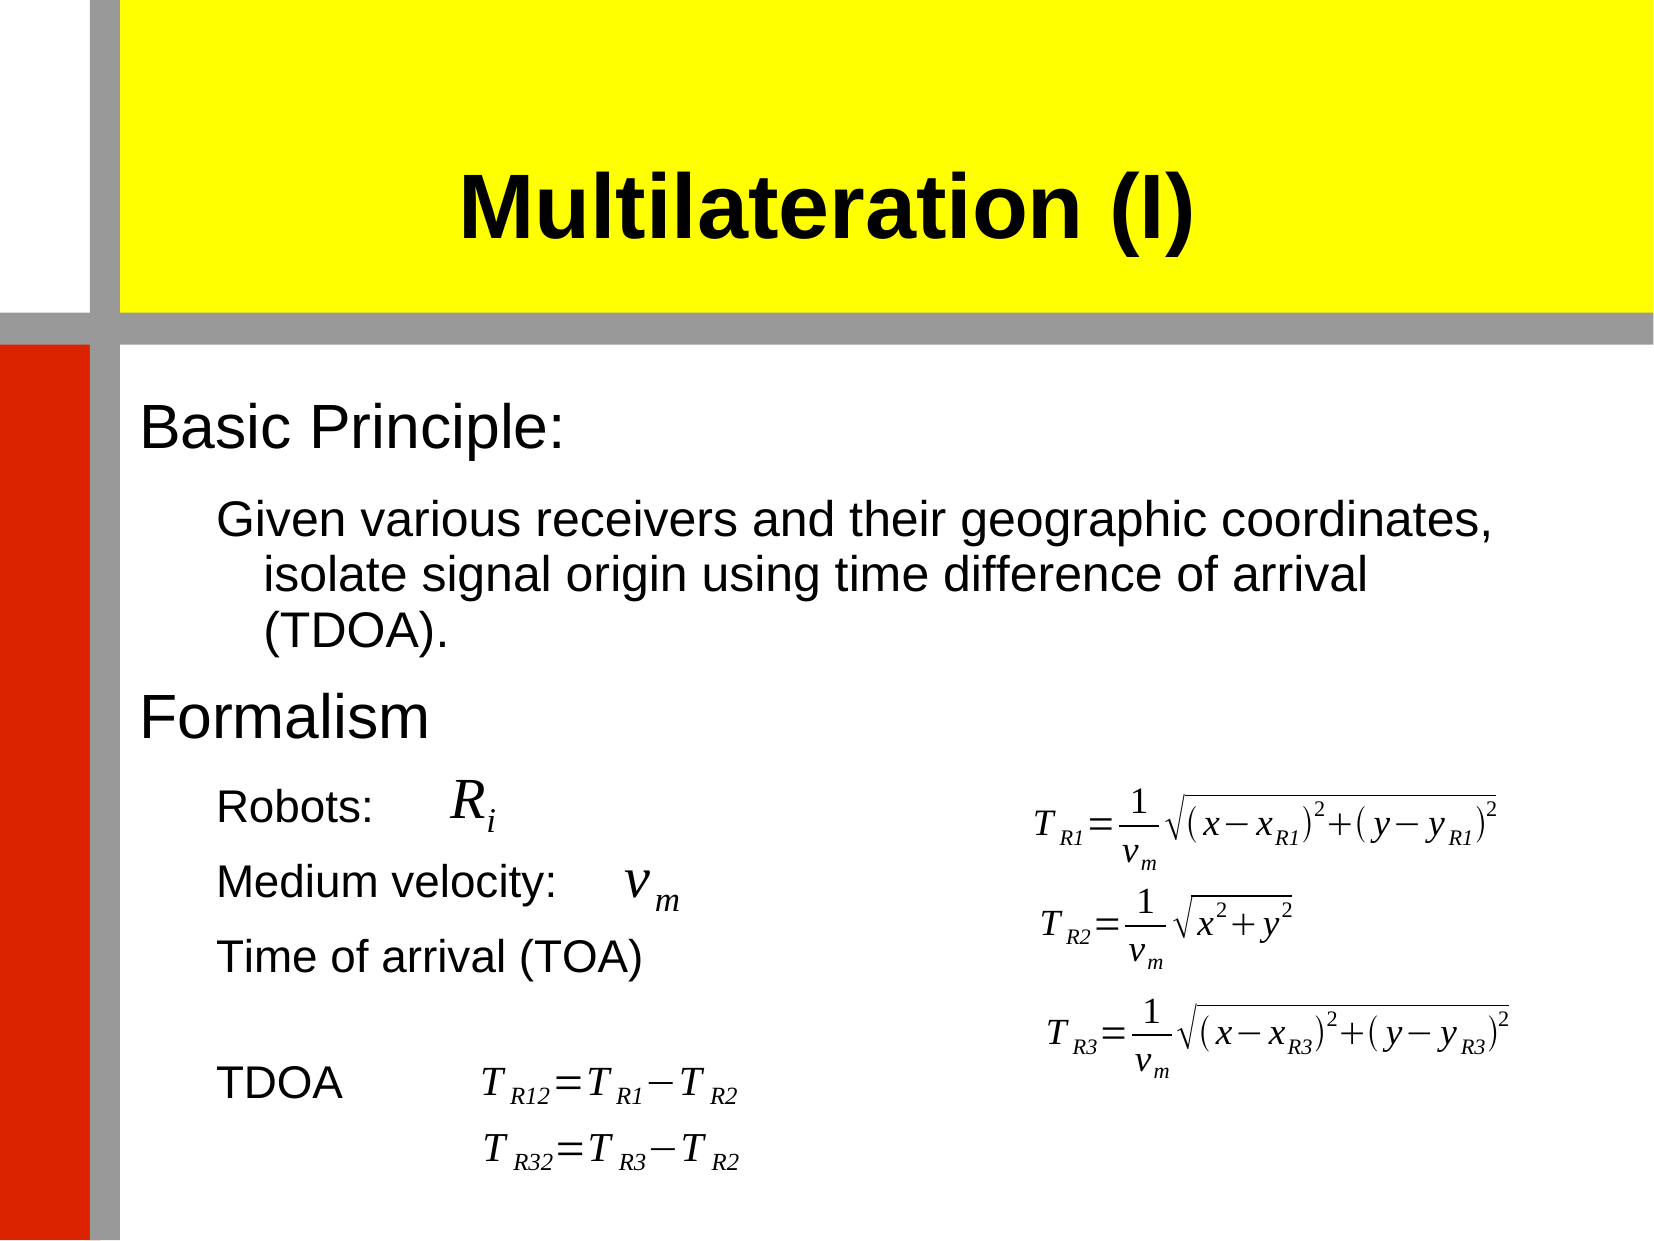

# Multilateration (I)
Basic Principle:
Given various receivers and their geographic coordinates, isolate signal origin using time difference of arrival (TDOA).
Formalism
Robots:
Medium velocity:
Time of arrival (TOA)
TDOA